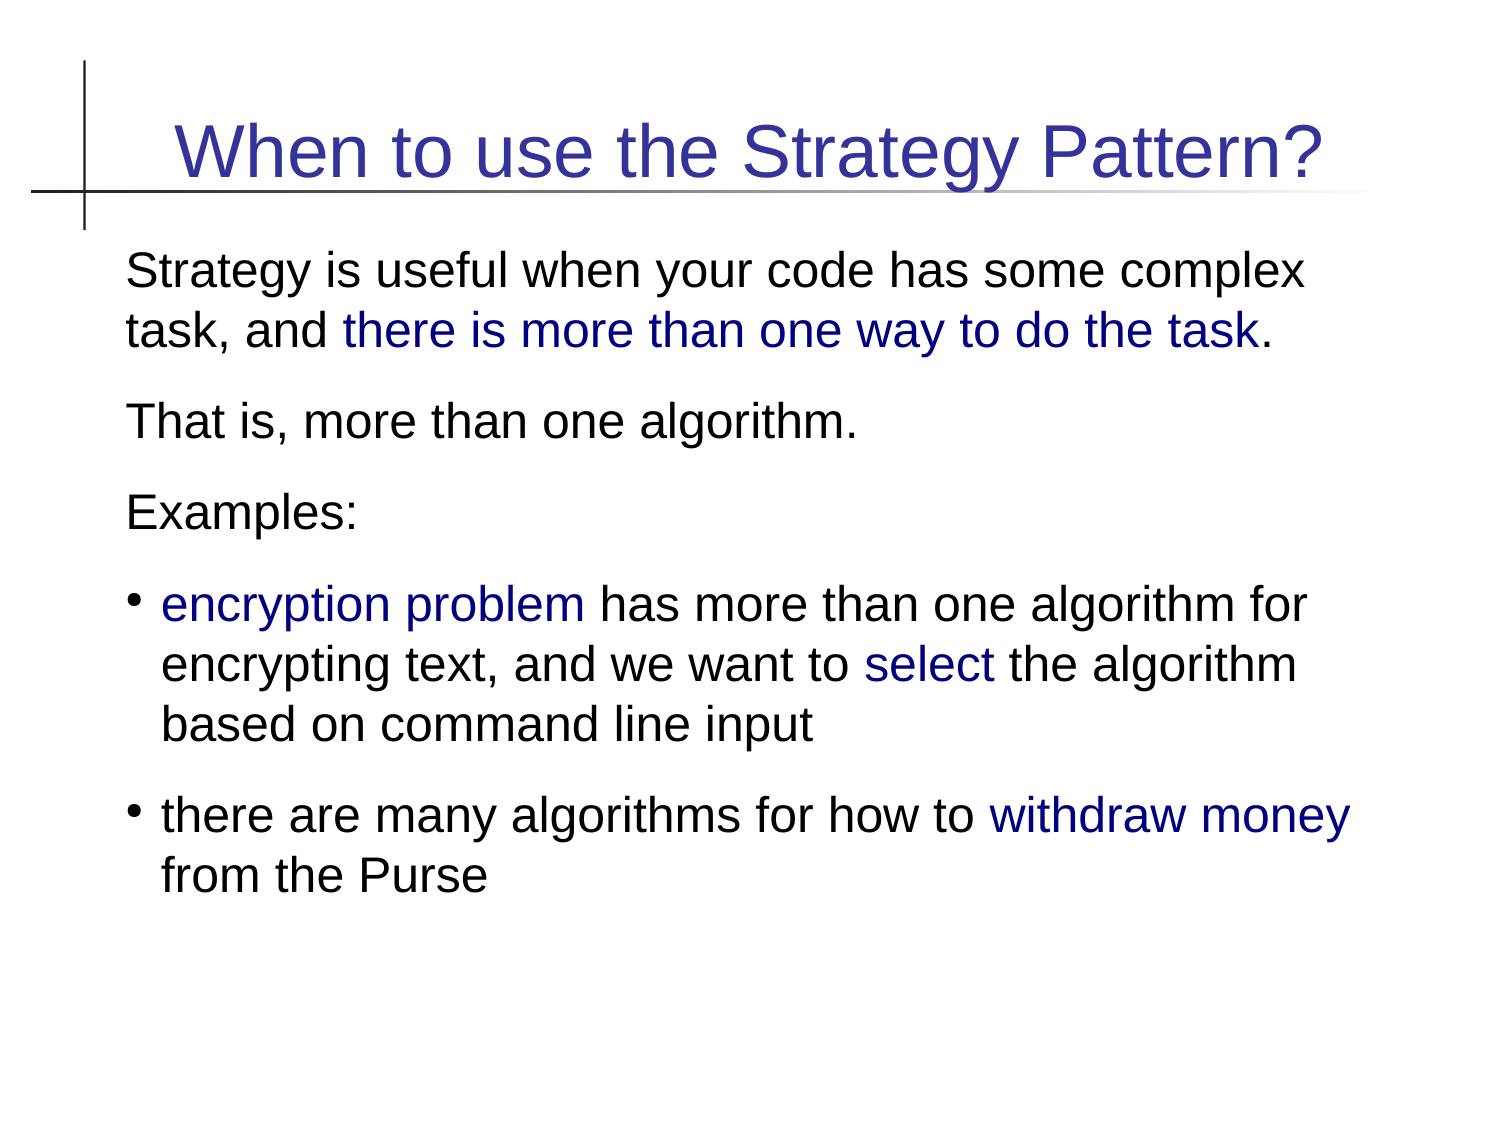

# When to use the Strategy Pattern?
Strategy is useful when your code has some complex task, and there is more than one way to do the task.
That is, more than one algorithm.
Examples:
encryption problem has more than one algorithm for encrypting text, and we want to select the algorithm based on command line input
there are many algorithms for how to withdraw money from the Purse